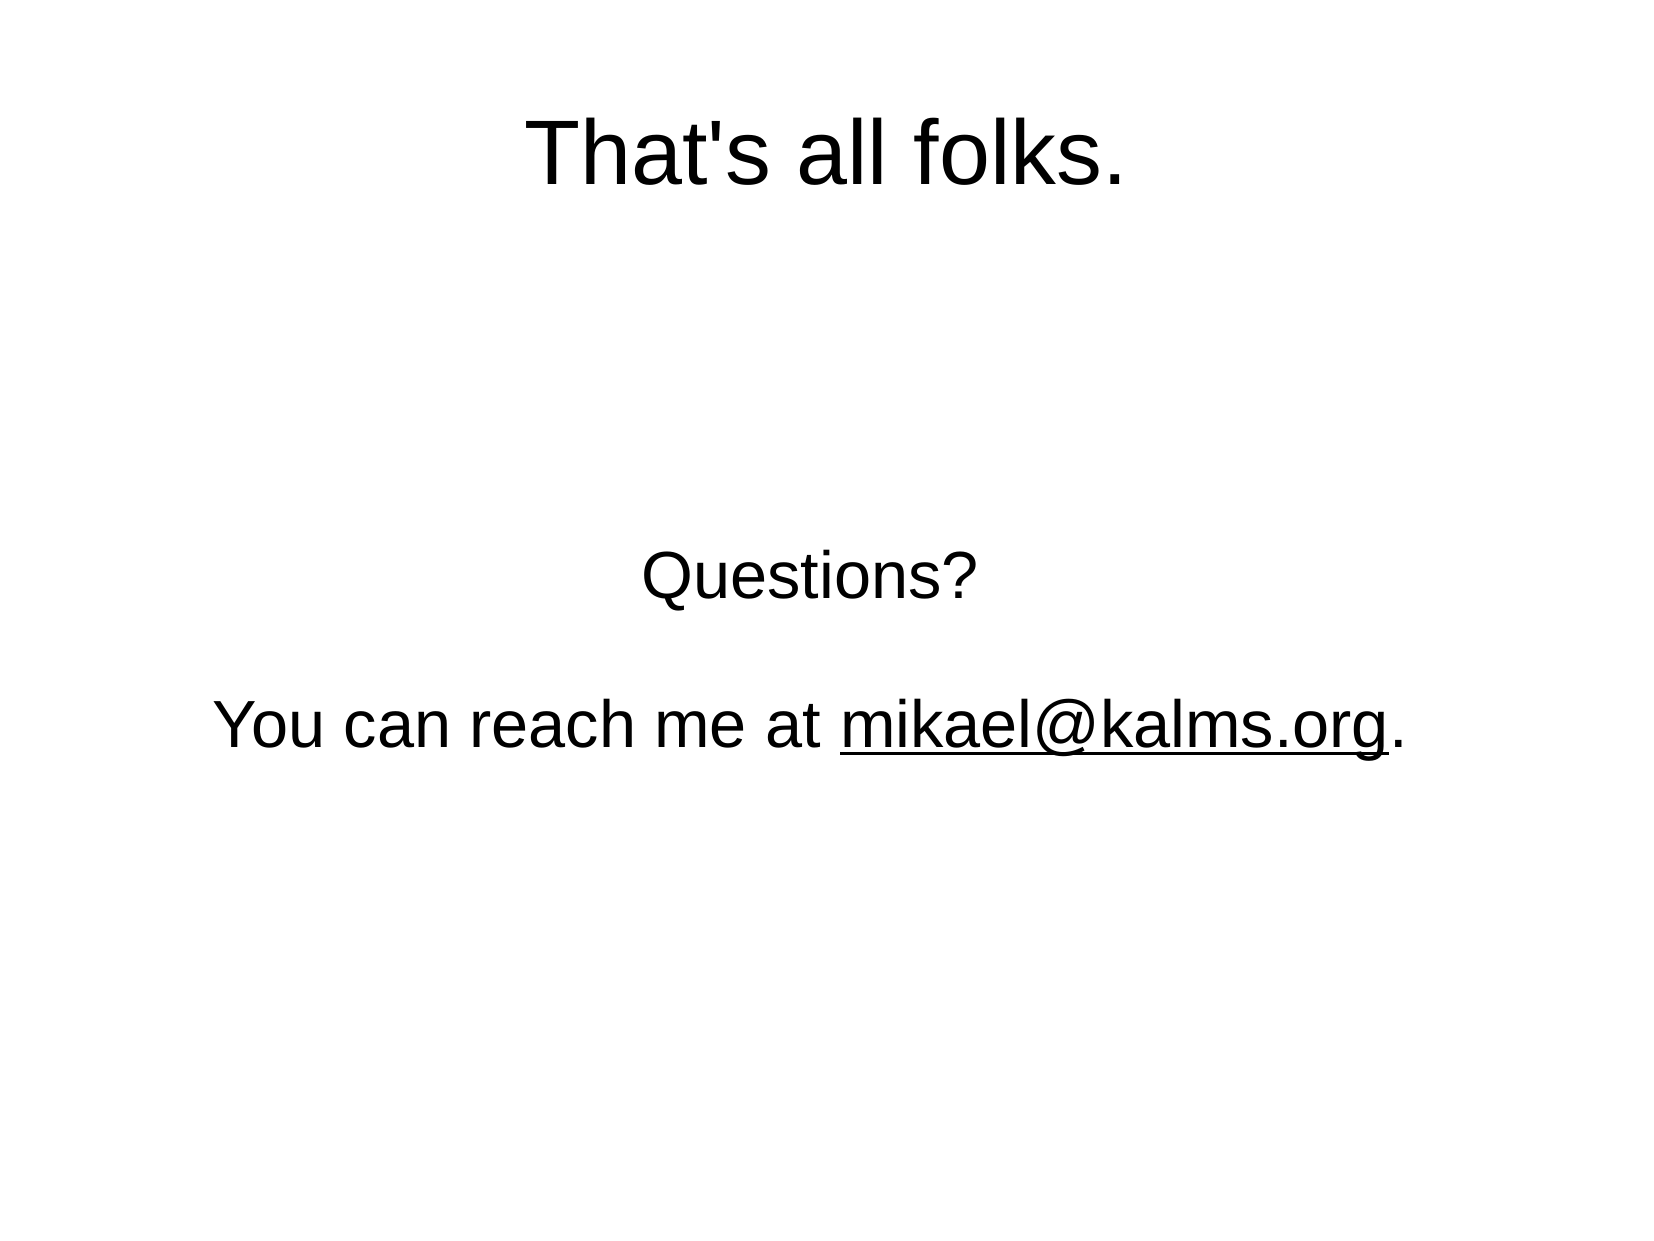

# That's all folks.
Questions?
You can reach me at mikael@kalms.org.